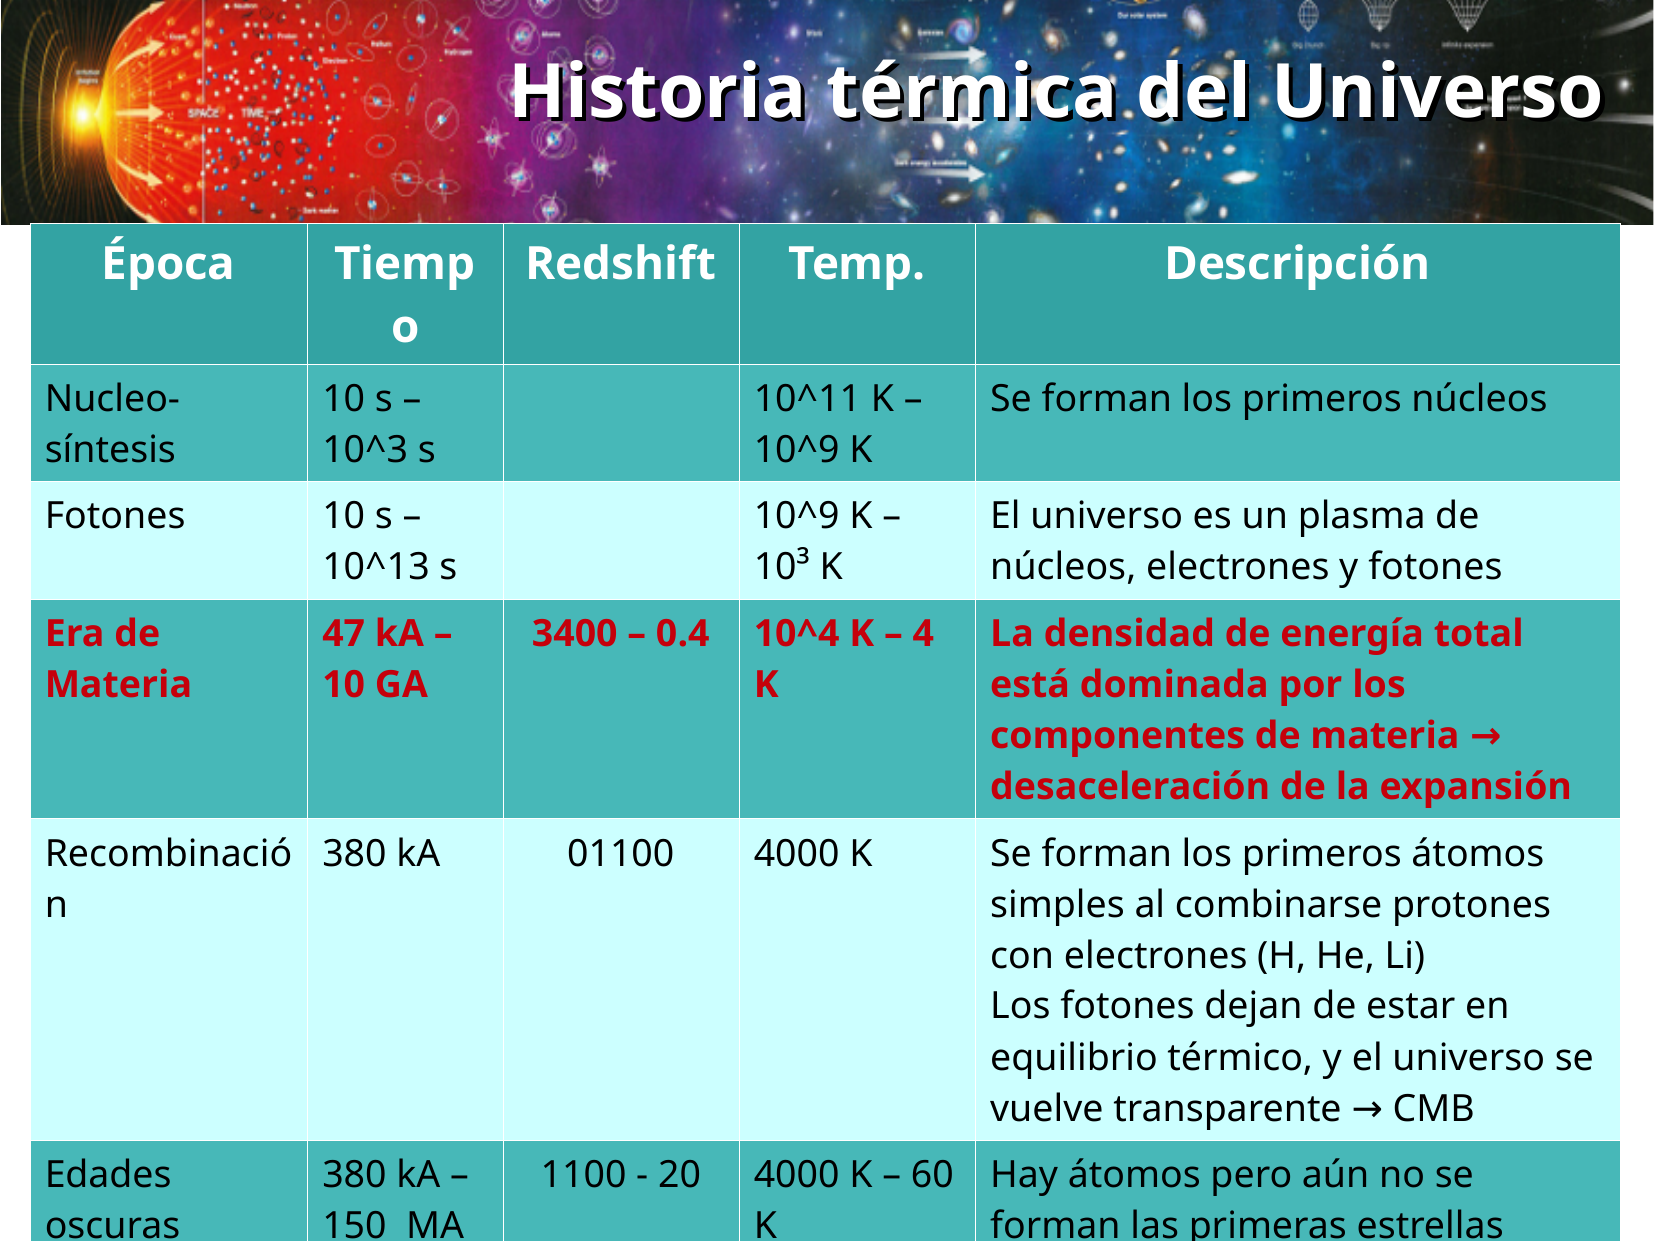

# Historia térmica del Universo
| Época | Tiempo | Redshift | Temp. | Descripción |
| --- | --- | --- | --- | --- |
| Nucleo-síntesis | 10 s – 10^3 s | | 10^11 K – 10^9 K | Se forman los primeros núcleos |
| Fotones | 10 s – 10^13 s | | 10^9 K – 10³ K | El universo es un plasma de núcleos, electrones y fotones |
| Era de Materia | 47 kA – 10 GA | 3400 – 0.4 | 10^4 K – 4 K | La densidad de energía total está dominada por los componentes de materia → desaceleración de la expansión |
| Recombinación | 380 kA | 01100 | 4000 K | Se forman los primeros átomos simples al combinarse protones con electrones (H, He, Li) Los fotones dejan de estar en equilibrio térmico, y el universo se vuelve transparente → CMB |
| Edades oscuras | 380 kA – 150 MA | 1100 - 20 | 4000 K – 60 K | Hay átomos pero aún no se forman las primeras estrellas |
Nov 20, 2019
H. Asorey - IPAC 2019
20